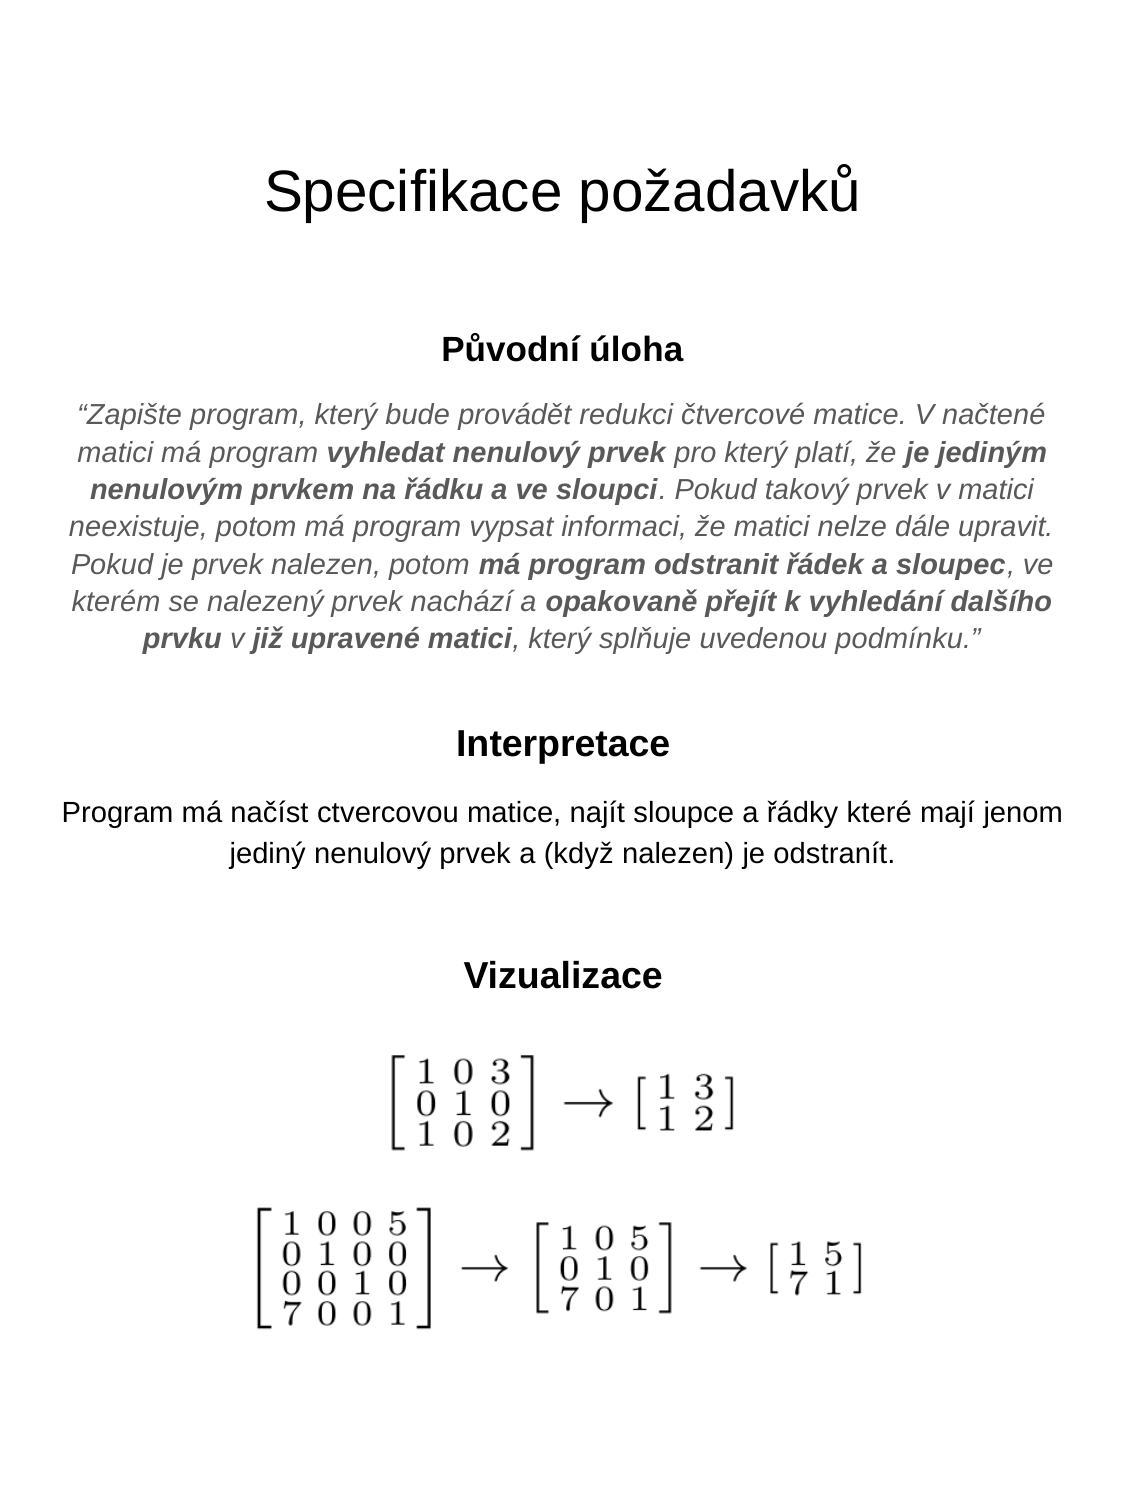

Specifikace požadavků
Původní úloha
“Zapište program, který bude provádět redukci čtvercové matice. V načtené matici má program vyhledat nenulový prvek pro který platí, že je jediným nenulovým prvkem na řádku a ve sloupci. Pokud takový prvek v matici neexistuje, potom má program vypsat informaci, že matici nelze dále upravit. Pokud je prvek nalezen, potom má program odstranit řádek a sloupec, ve kterém se nalezený prvek nachází a opakovaně přejít k vyhledání dalšího prvku v již upravené matici, který splňuje uvedenou podmínku.”
Interpretace
Program má načíst ctvercovou matice, najít sloupce a řádky které mají jenom jediný nenulový prvek a (když nalezen) je odstranít.
Vizualizace